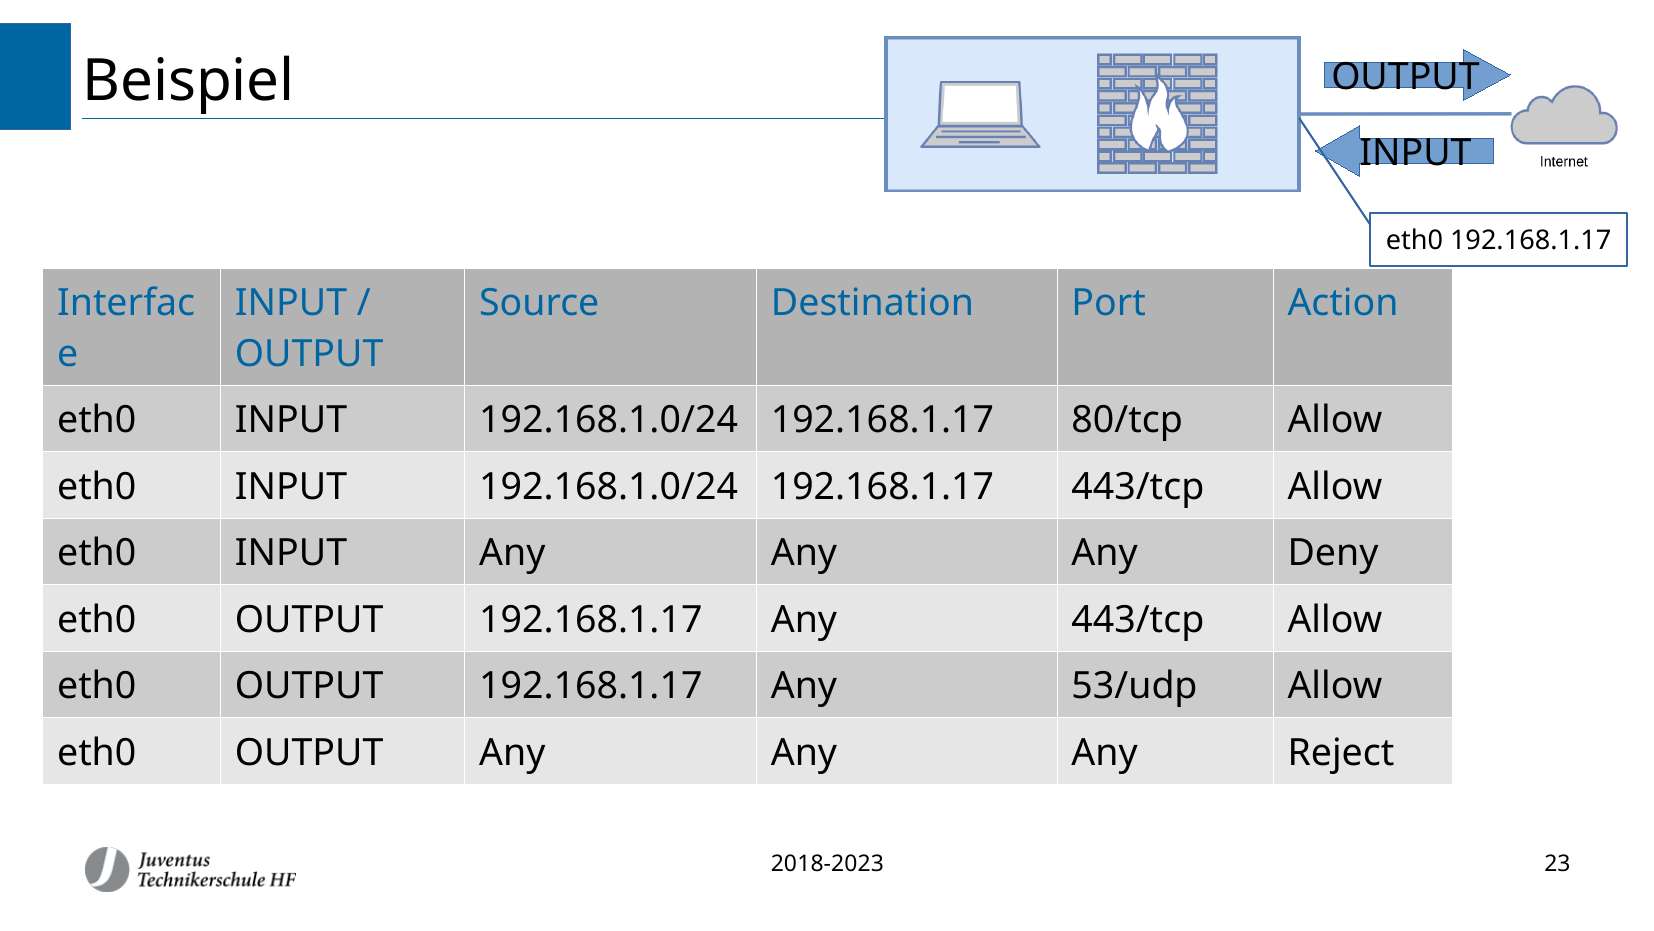

OUTPUT
INPUT
# Beispiel
eth0 192.168.1.17
| Interface | INPUT / OUTPUT | Source | Destination | Port | Action |
| --- | --- | --- | --- | --- | --- |
| eth0 | INPUT | 192.168.1.0/24 | 192.168.1.17 | 80/tcp | Allow |
| eth0 | INPUT | 192.168.1.0/24 | 192.168.1.17 | 443/tcp | Allow |
| eth0 | INPUT | Any | Any | Any | Deny |
| eth0 | OUTPUT | 192.168.1.17 | Any | 443/tcp | Allow |
| eth0 | OUTPUT | 192.168.1.17 | Any | 53/udp | Allow |
| eth0 | OUTPUT | Any | Any | Any | Reject |
2018-2023
23